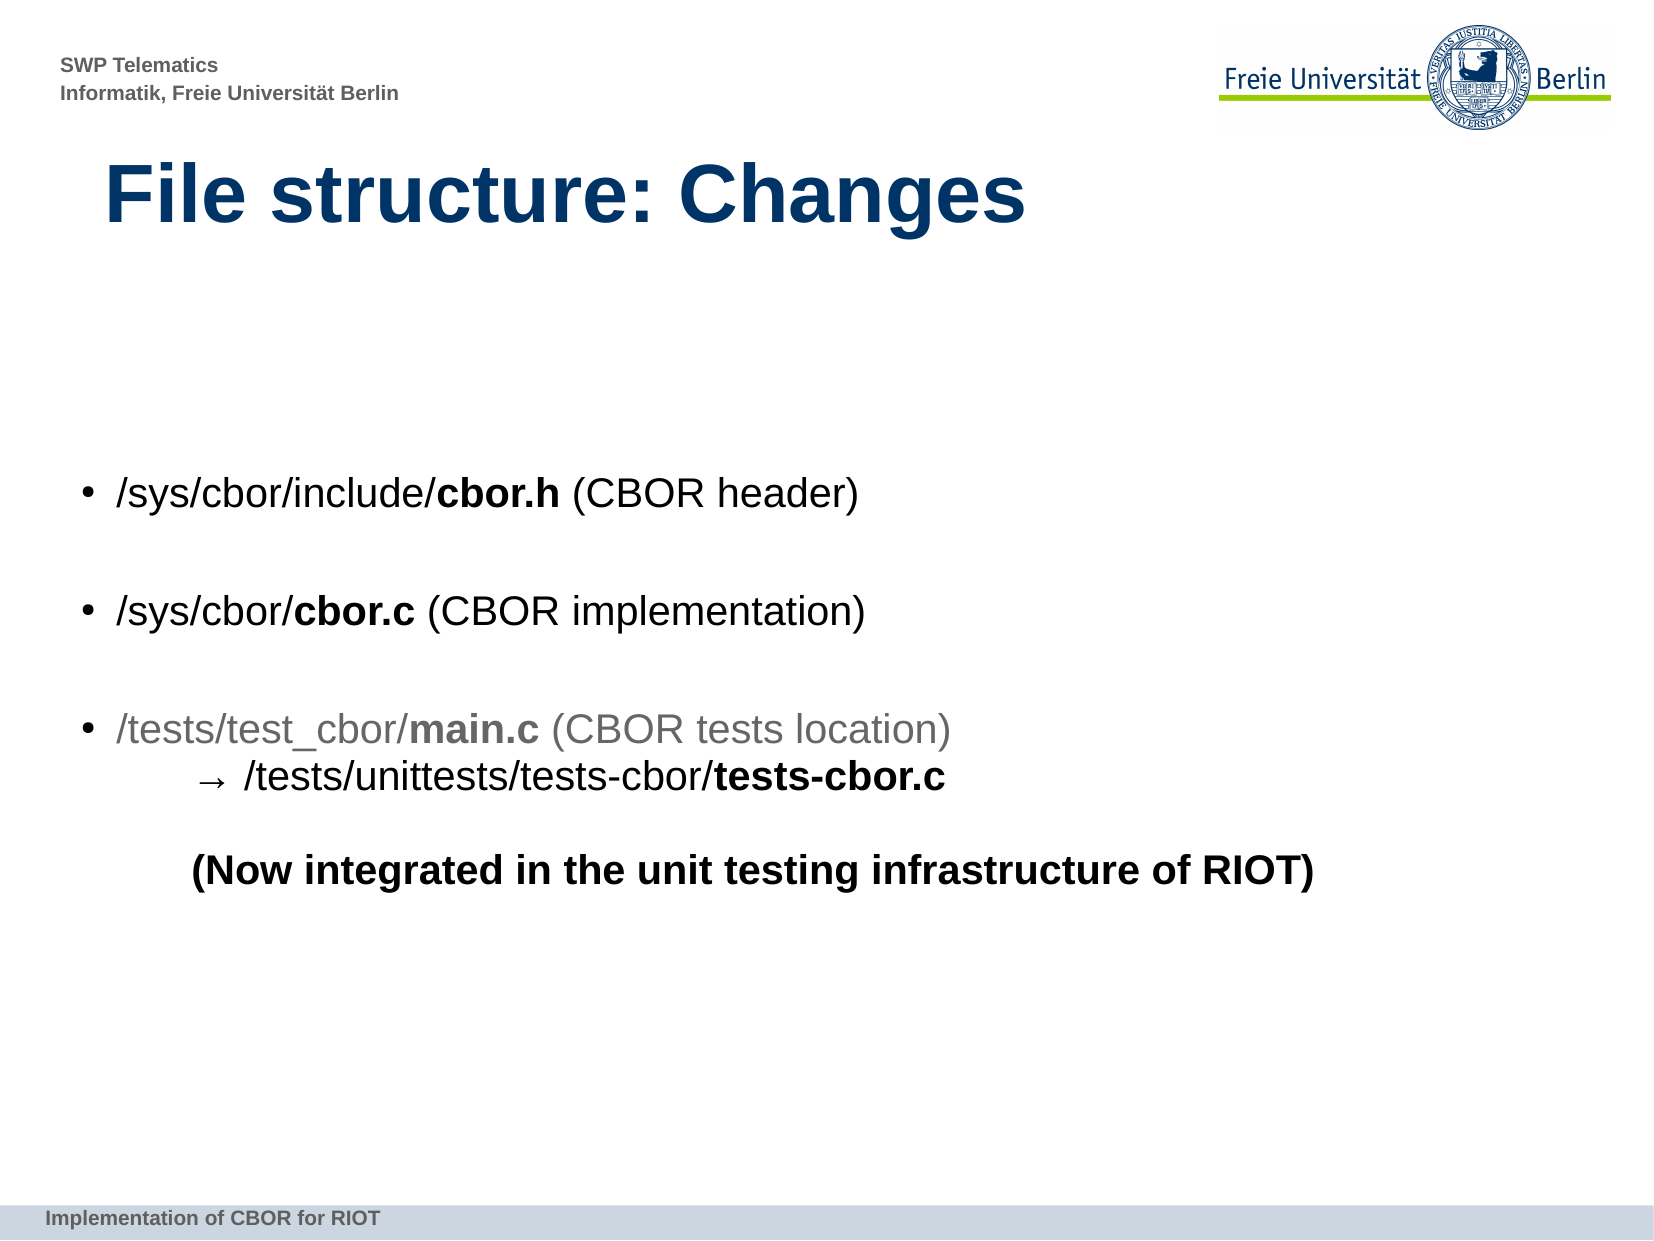

# File structure: Changes
/sys/cbor/include/cbor.h (CBOR header)
/sys/cbor/cbor.c (CBOR implementation)
/tests/test_cbor/main.c (CBOR tests location)
	→ /tests/unittests/tests-cbor/tests-cbor.c
	(Now integrated in the unit testing infrastructure of RIOT)